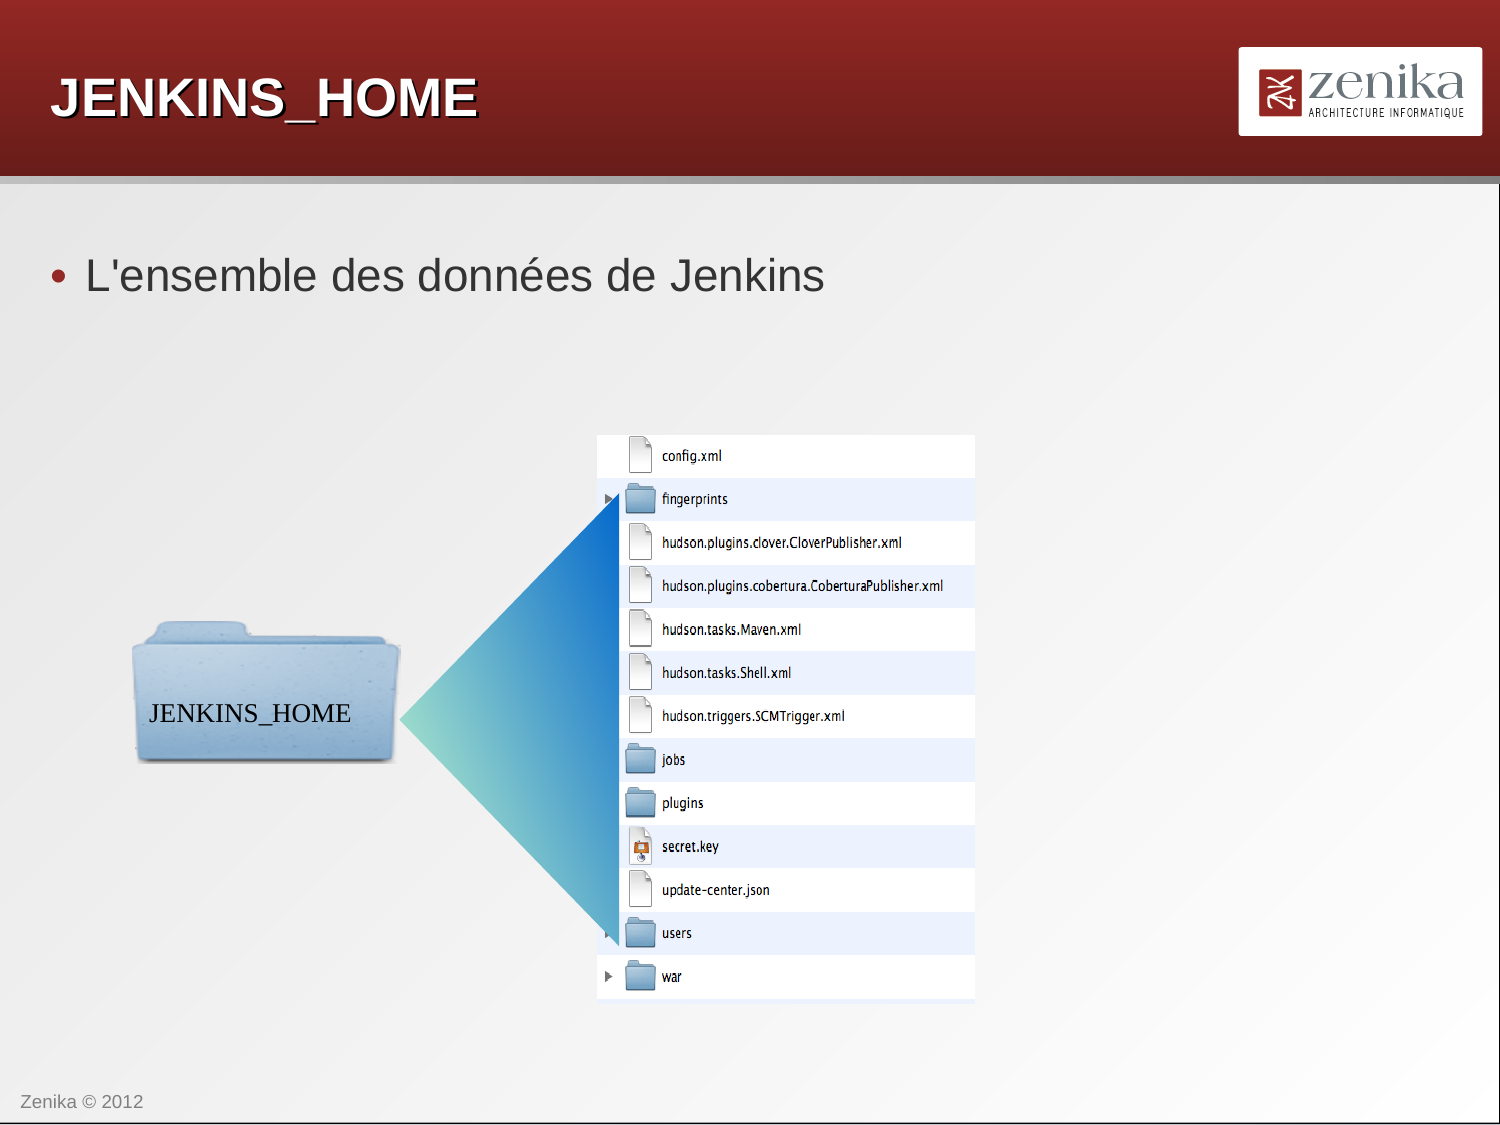

# JENKINS_HOME
L'ensemble des données de Jenkins
JENKINS_HOME